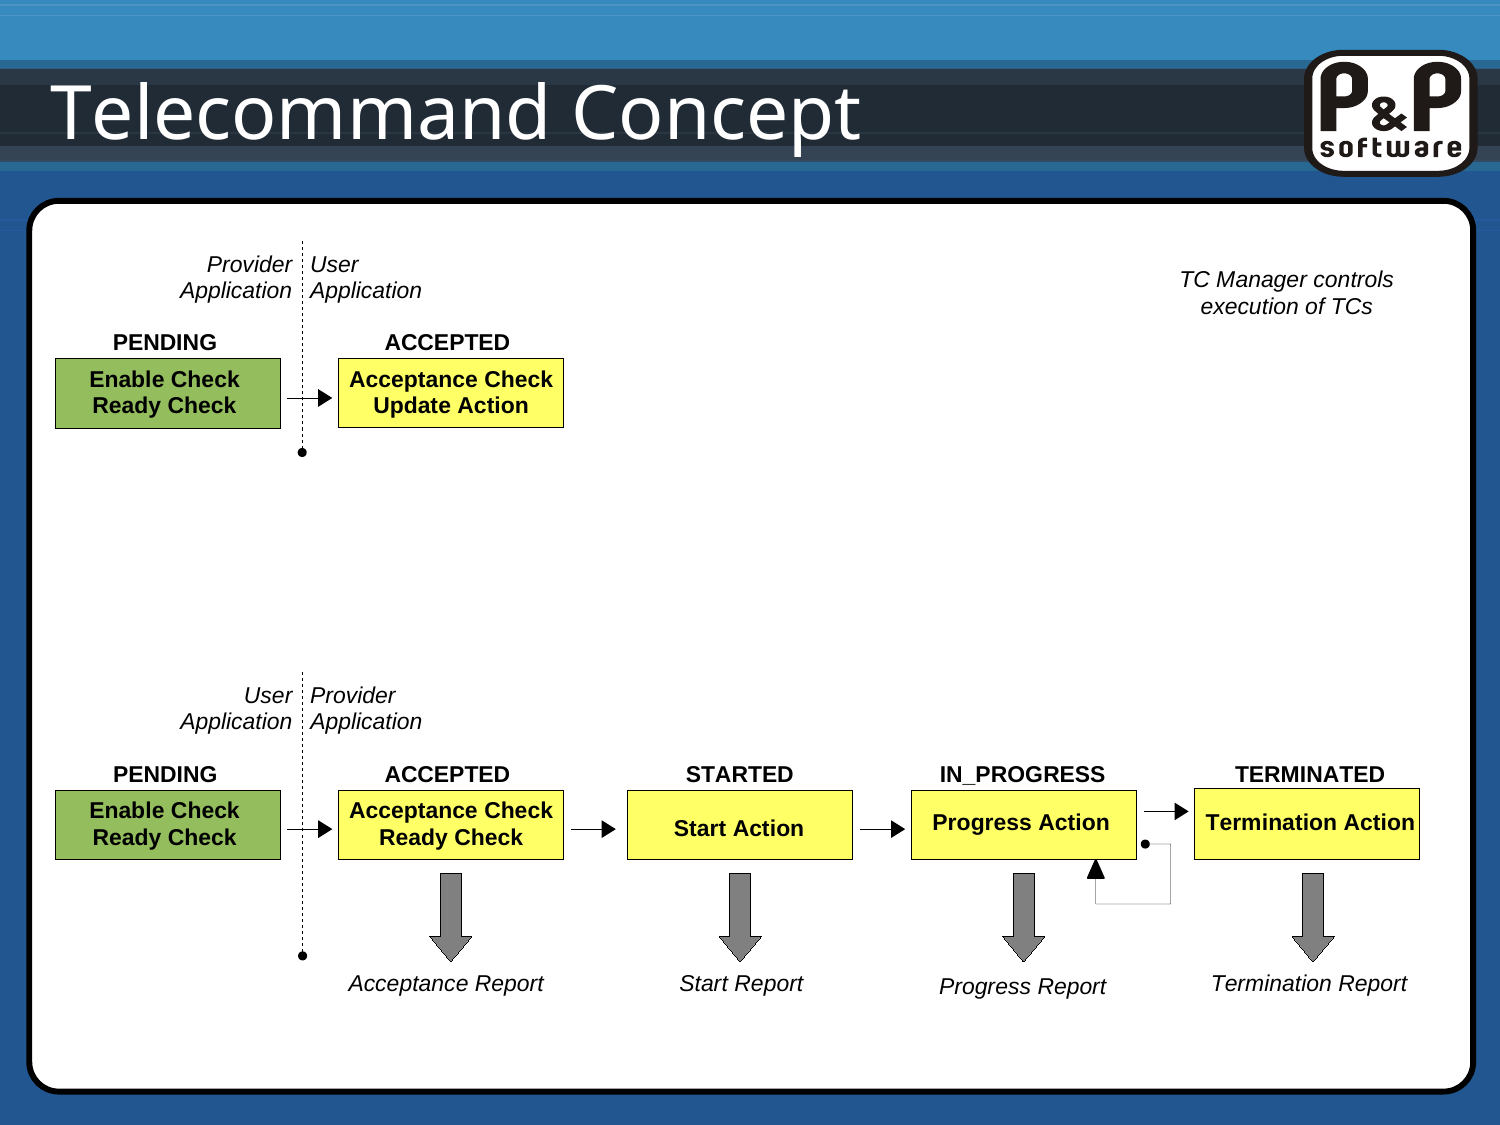

# Telecommand Concept
Provider
Application
User
Application
TC Manager controls
execution of TCs
ACCEPTED
PENDING
Acceptance Check
Update Action
Enable Check
Ready Check
User
Application
Provider
Application
ACCEPTED
STARTED
IN_PROGRESS
TERMINATED
PENDING
Acceptance Check
Ready Check
Enable Check
Ready Check
Termination Action
Progress Action
Start Action
Acceptance Report
Start Report
Termination Report
Progress Report